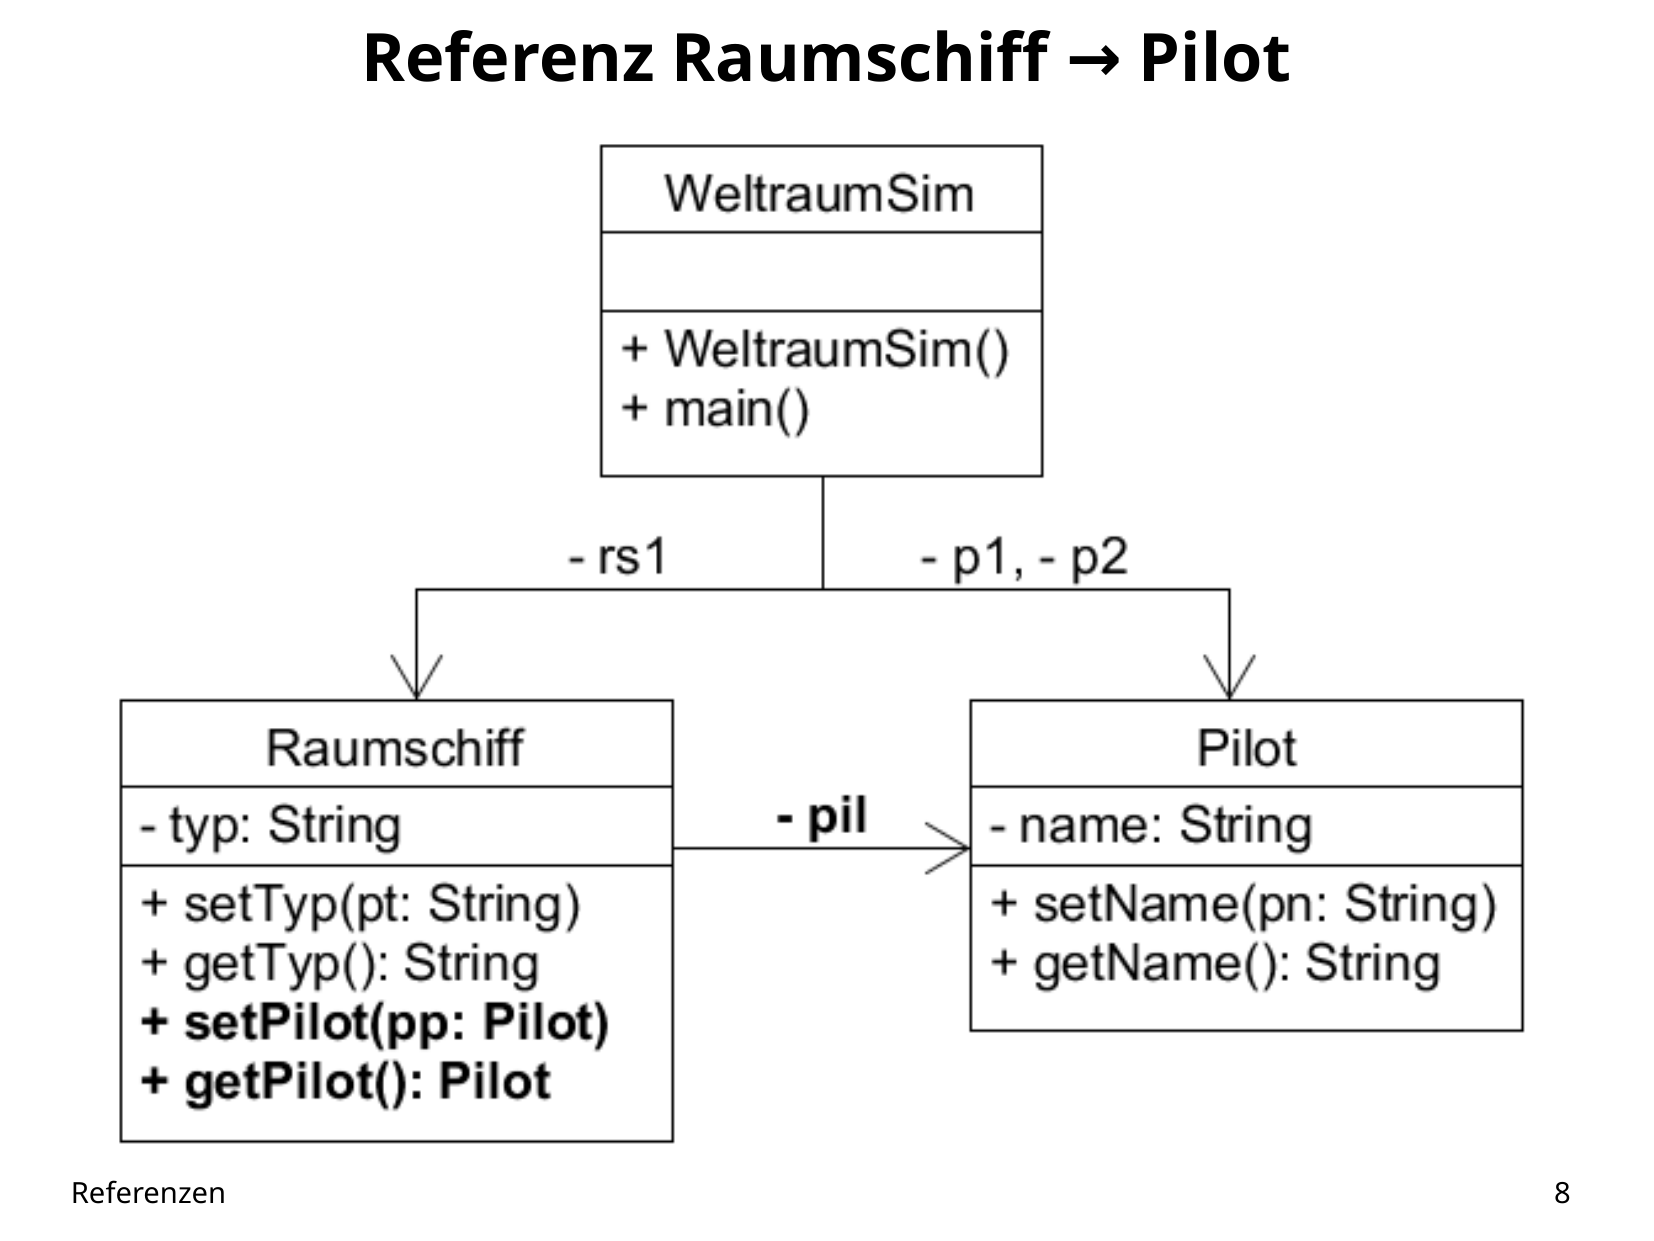

# Referenz Raumschiff → Pilot
Referenzen
8